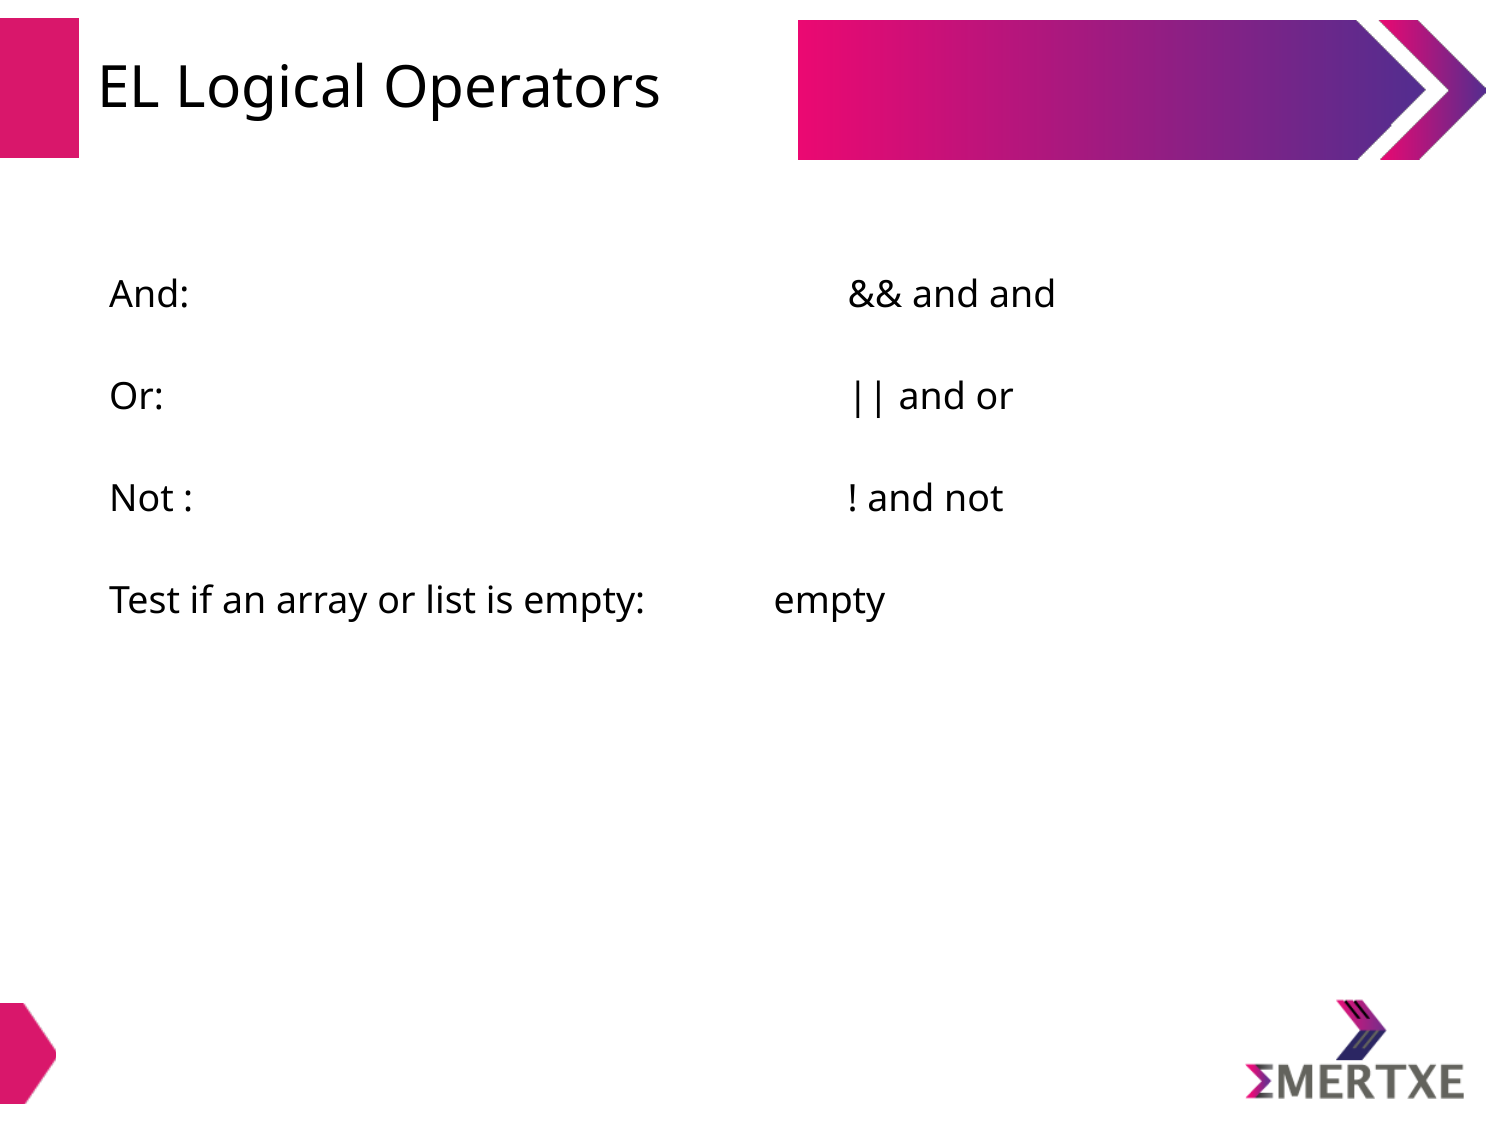

EL Logical Operators
And:									&& and and
Or:										|| and or
Not	:									! and not
Test if an array or list is empty:		empty